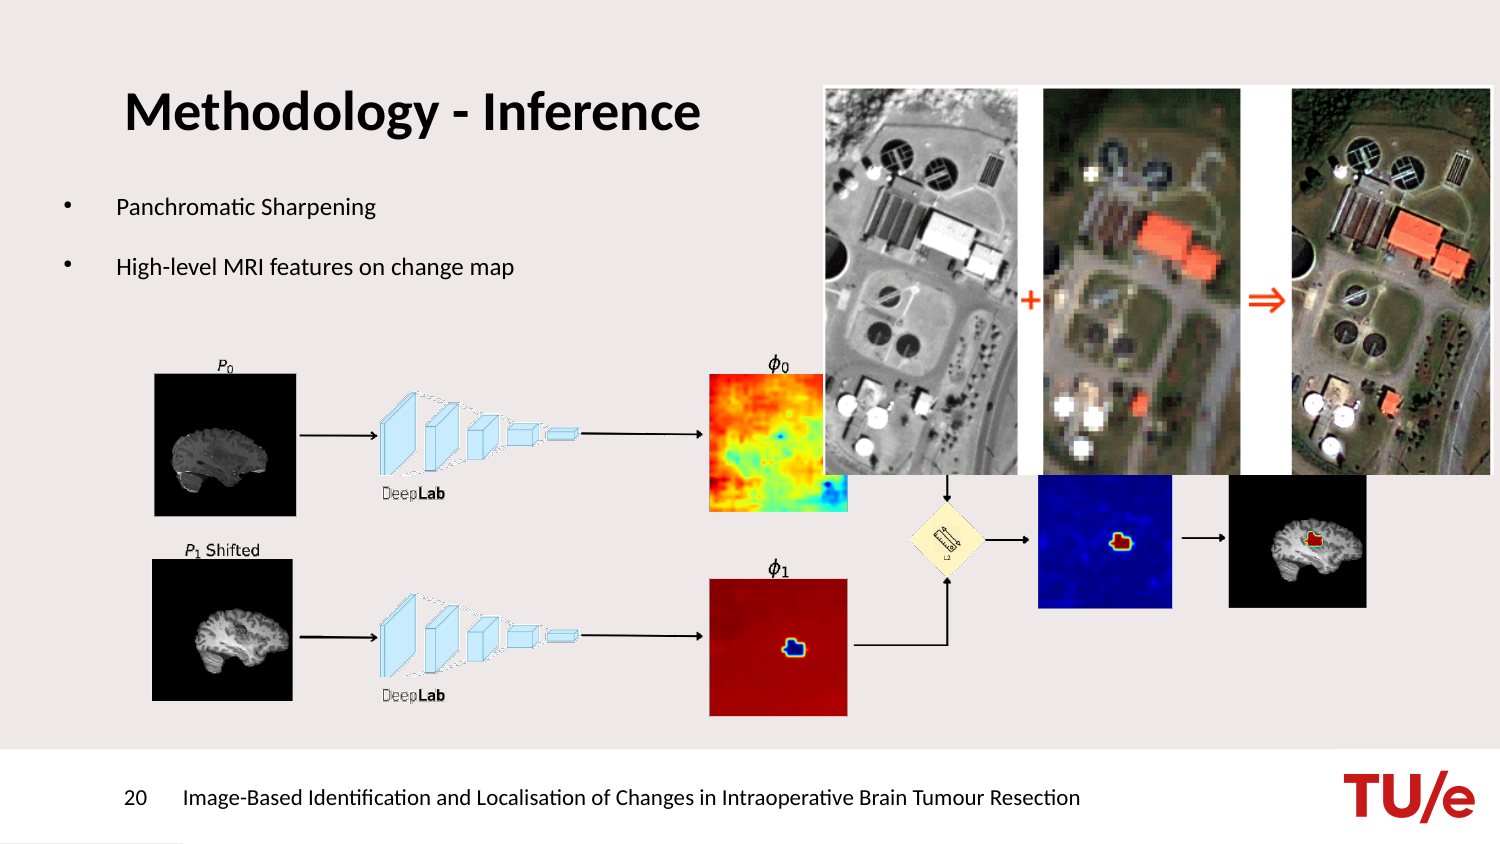

# Methodology - Inference
Panchromatic Sharpening
High-level MRI features on change map
20
Image-Based Identification and Localisation of Changes in Intraoperative Brain Tumour Resection